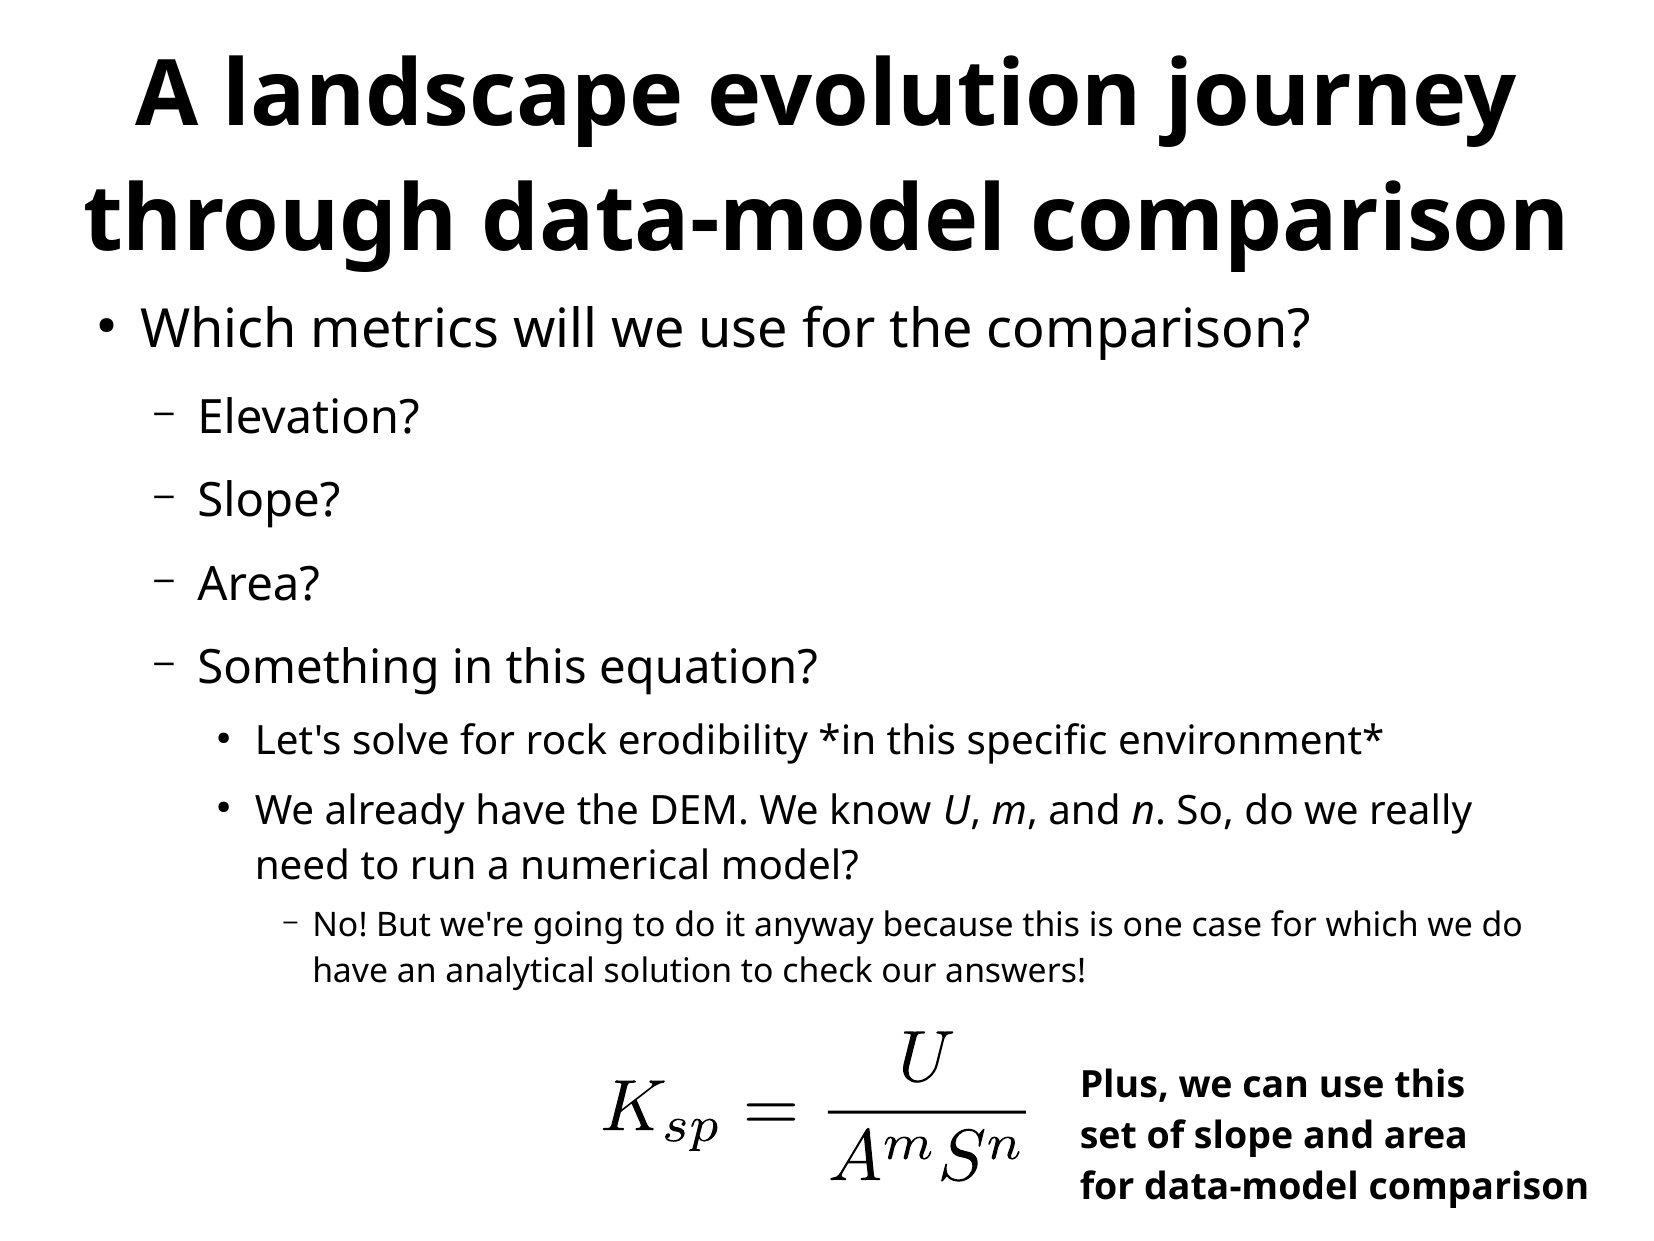

# A landscape evolution journey through data-model comparison
Which metrics will we use for the comparison?
Elevation?
Slope?
Area?
Something in this equation?
Let's solve for rock erodibility *in this specific environment*
We already have the DEM. We know U, m, and n. So, do we really need to run a numerical model?
No! But we're going to do it anyway because this is one case for which we do have an analytical solution to check our answers!
Plus, we can use this
set of slope and area
for data-model comparison